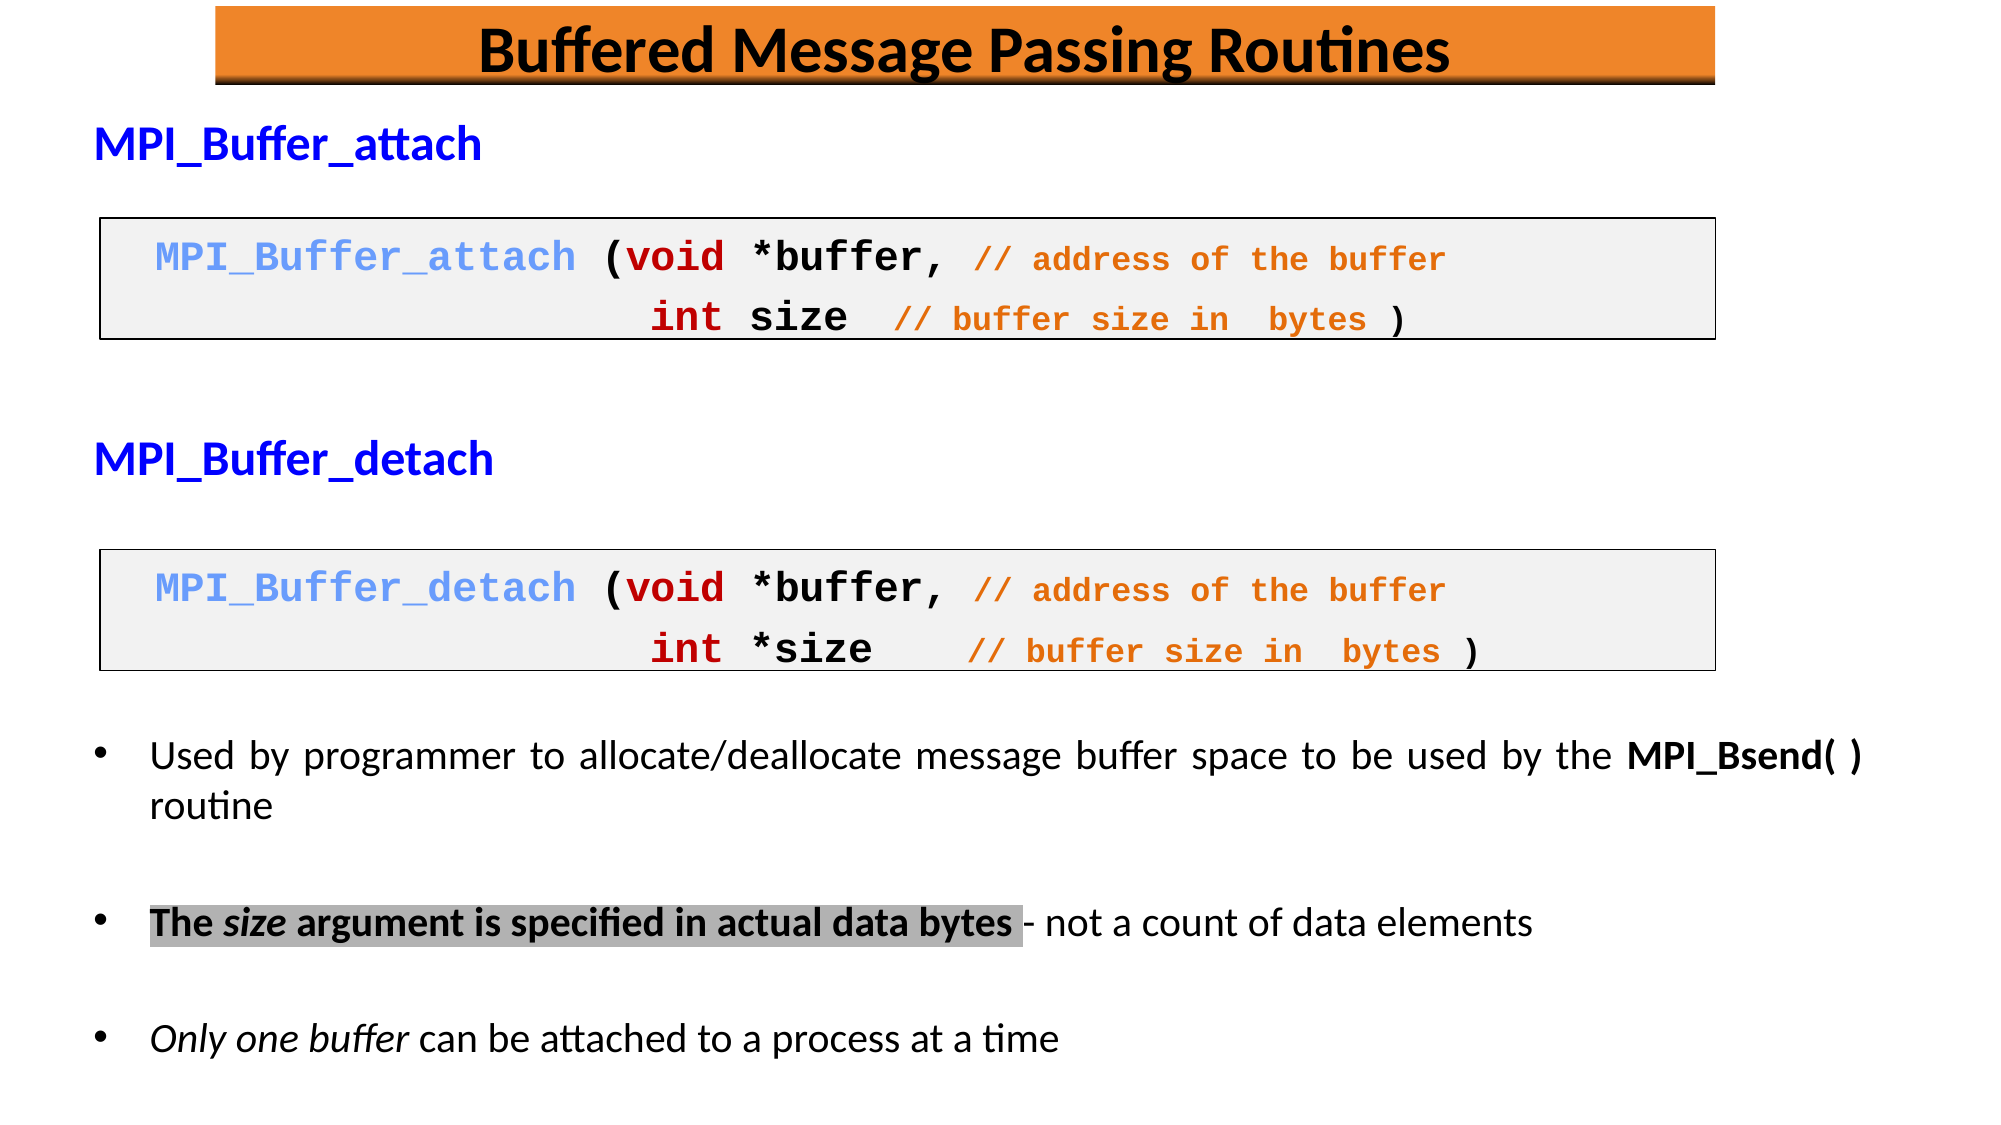

Buffered Message Passing Routines
# MPI_Buffer_attach
MPI_Buffer_detach
Used by programmer to allocate/deallocate message buffer space to be used by the MPI_Bsend( ) routine
The size argument is specified in actual data bytes - not a count of data elements
Only one buffer can be attached to a process at a time
 MPI_Buffer_attach (void *buffer, // address of the buffer
	 int size	 // buffer size in bytes )
 MPI_Buffer_detach (void *buffer, // address of the buffer
	 int *size	 // buffer size in bytes )